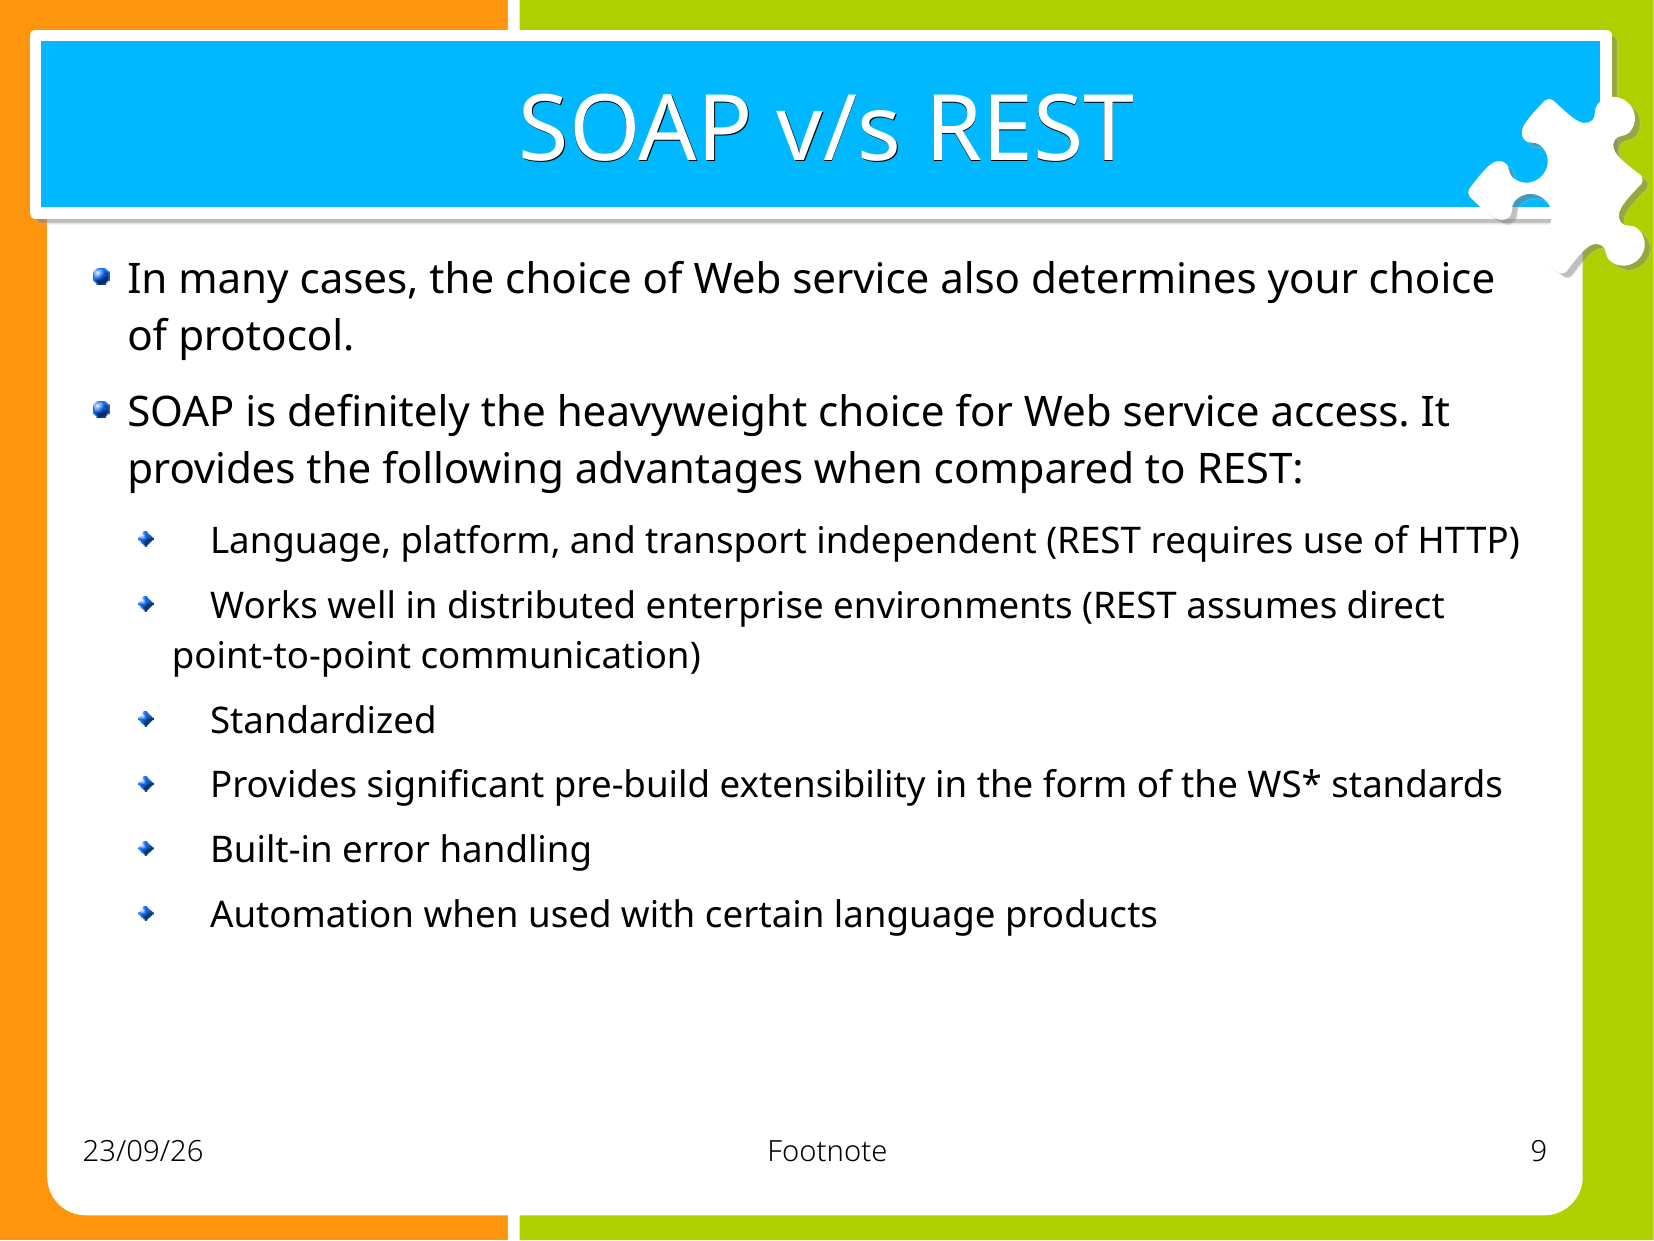

# SOAP v/s REST
In many cases, the choice of Web service also determines your choice of protocol.
SOAP is definitely the heavyweight choice for Web service access. It provides the following advantages when compared to REST:
 Language, platform, and transport independent (REST requires use of HTTP)
 Works well in distributed enterprise environments (REST assumes direct point-to-point communication)
 Standardized
 Provides significant pre-build extensibility in the form of the WS* standards
 Built-in error handling
 Automation when used with certain language products
Footnote
9